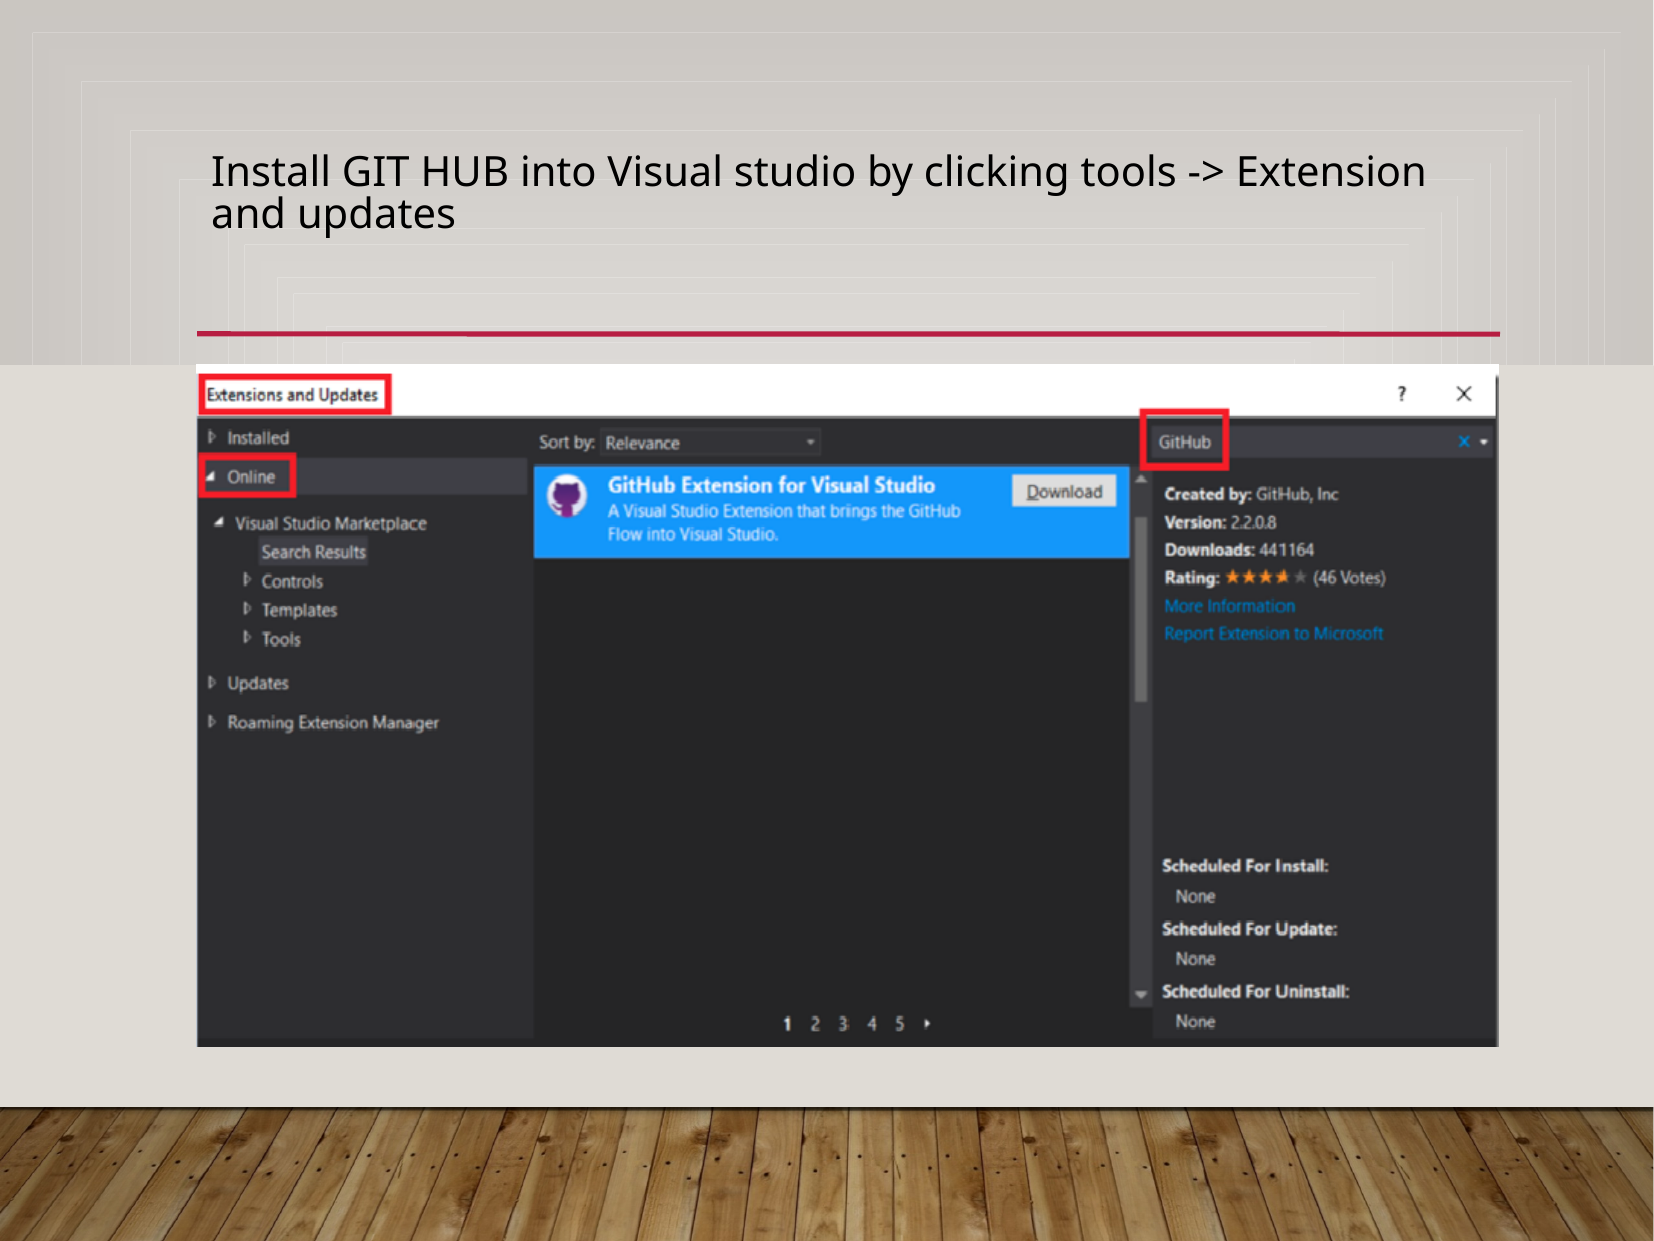

# Install GIT HUB into Visual studio by clicking tools -> Extension and updates